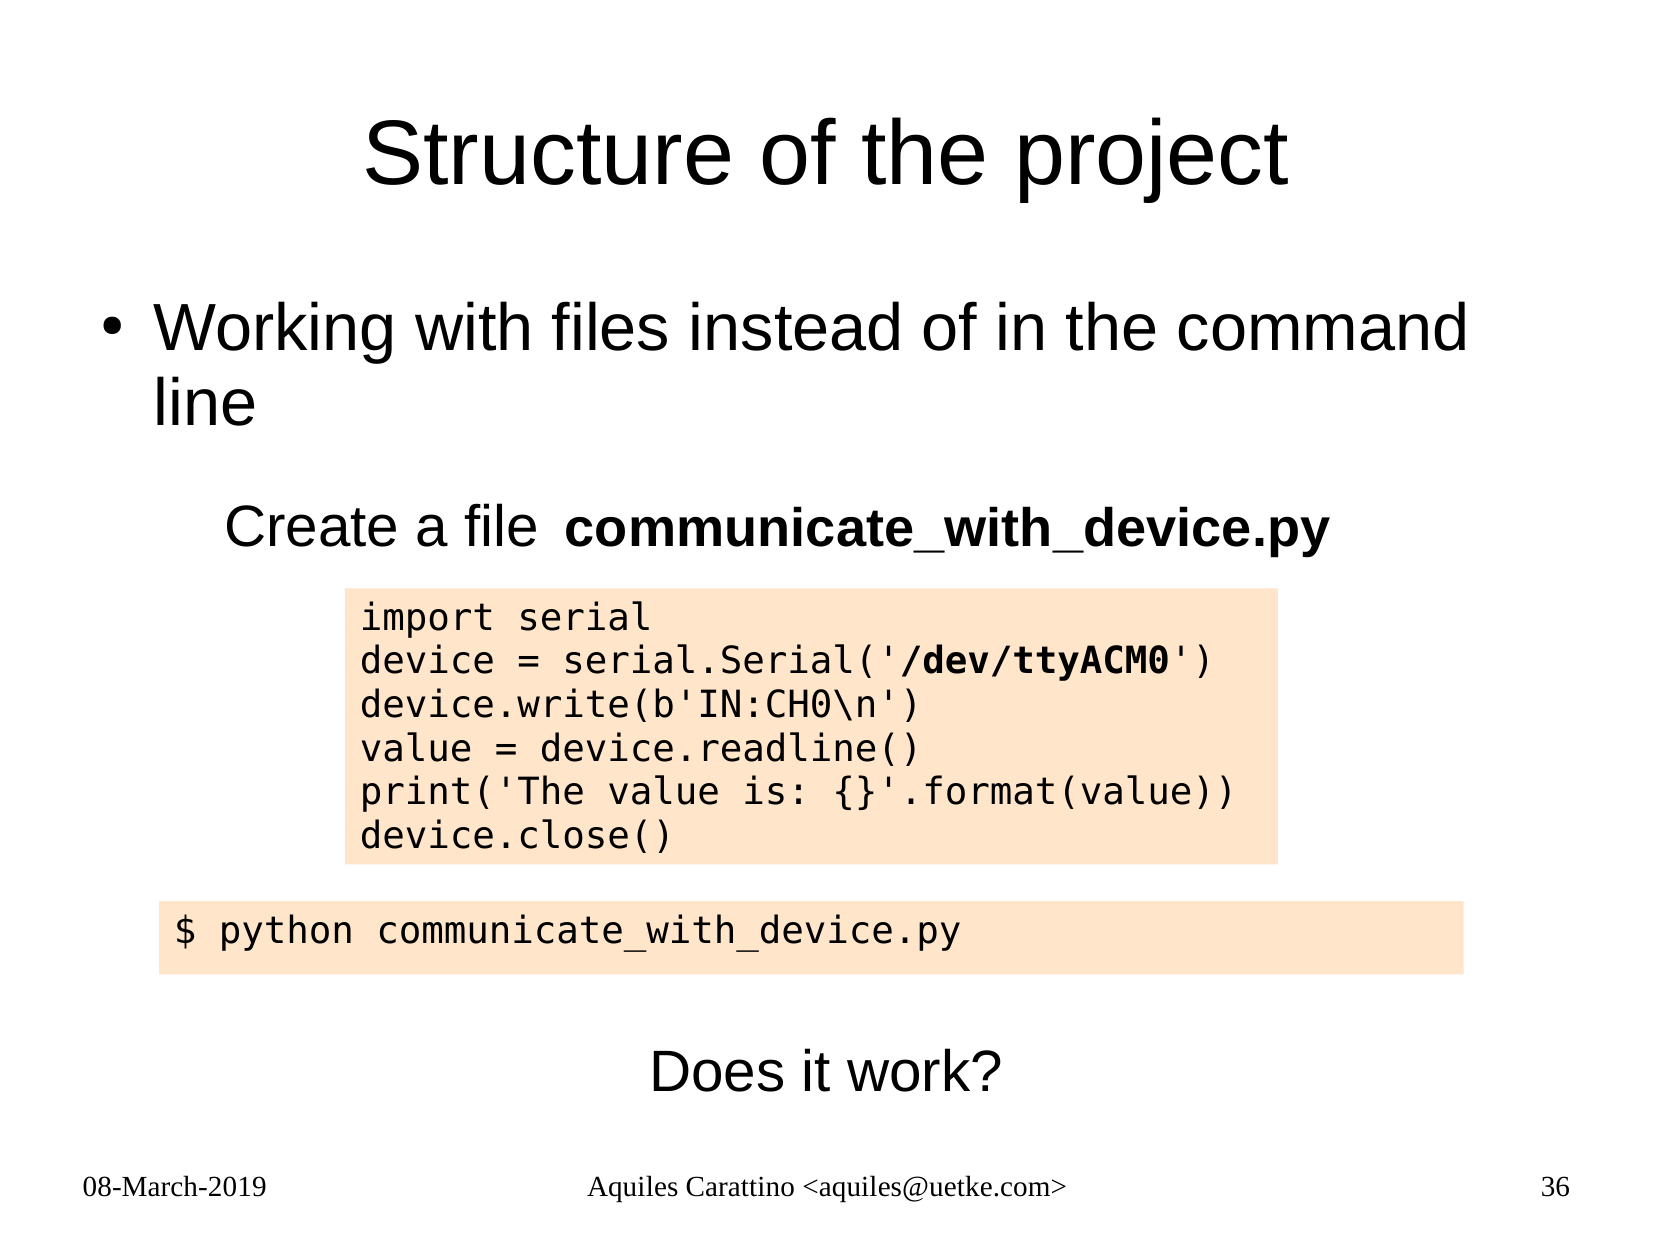

# Structure of the project
Working with files instead of in the command line
Create a file communicate_with_device.py
import serial
device = serial.Serial('/dev/ttyACM0')
device.write(b'IN:CH0\n')
value = device.readline()
print('The value is: {}'.format(value))
device.close()
$ python communicate_with_device.py
Does it work?
08-March-2019
Aquiles Carattino <aquiles@uetke.com>
36